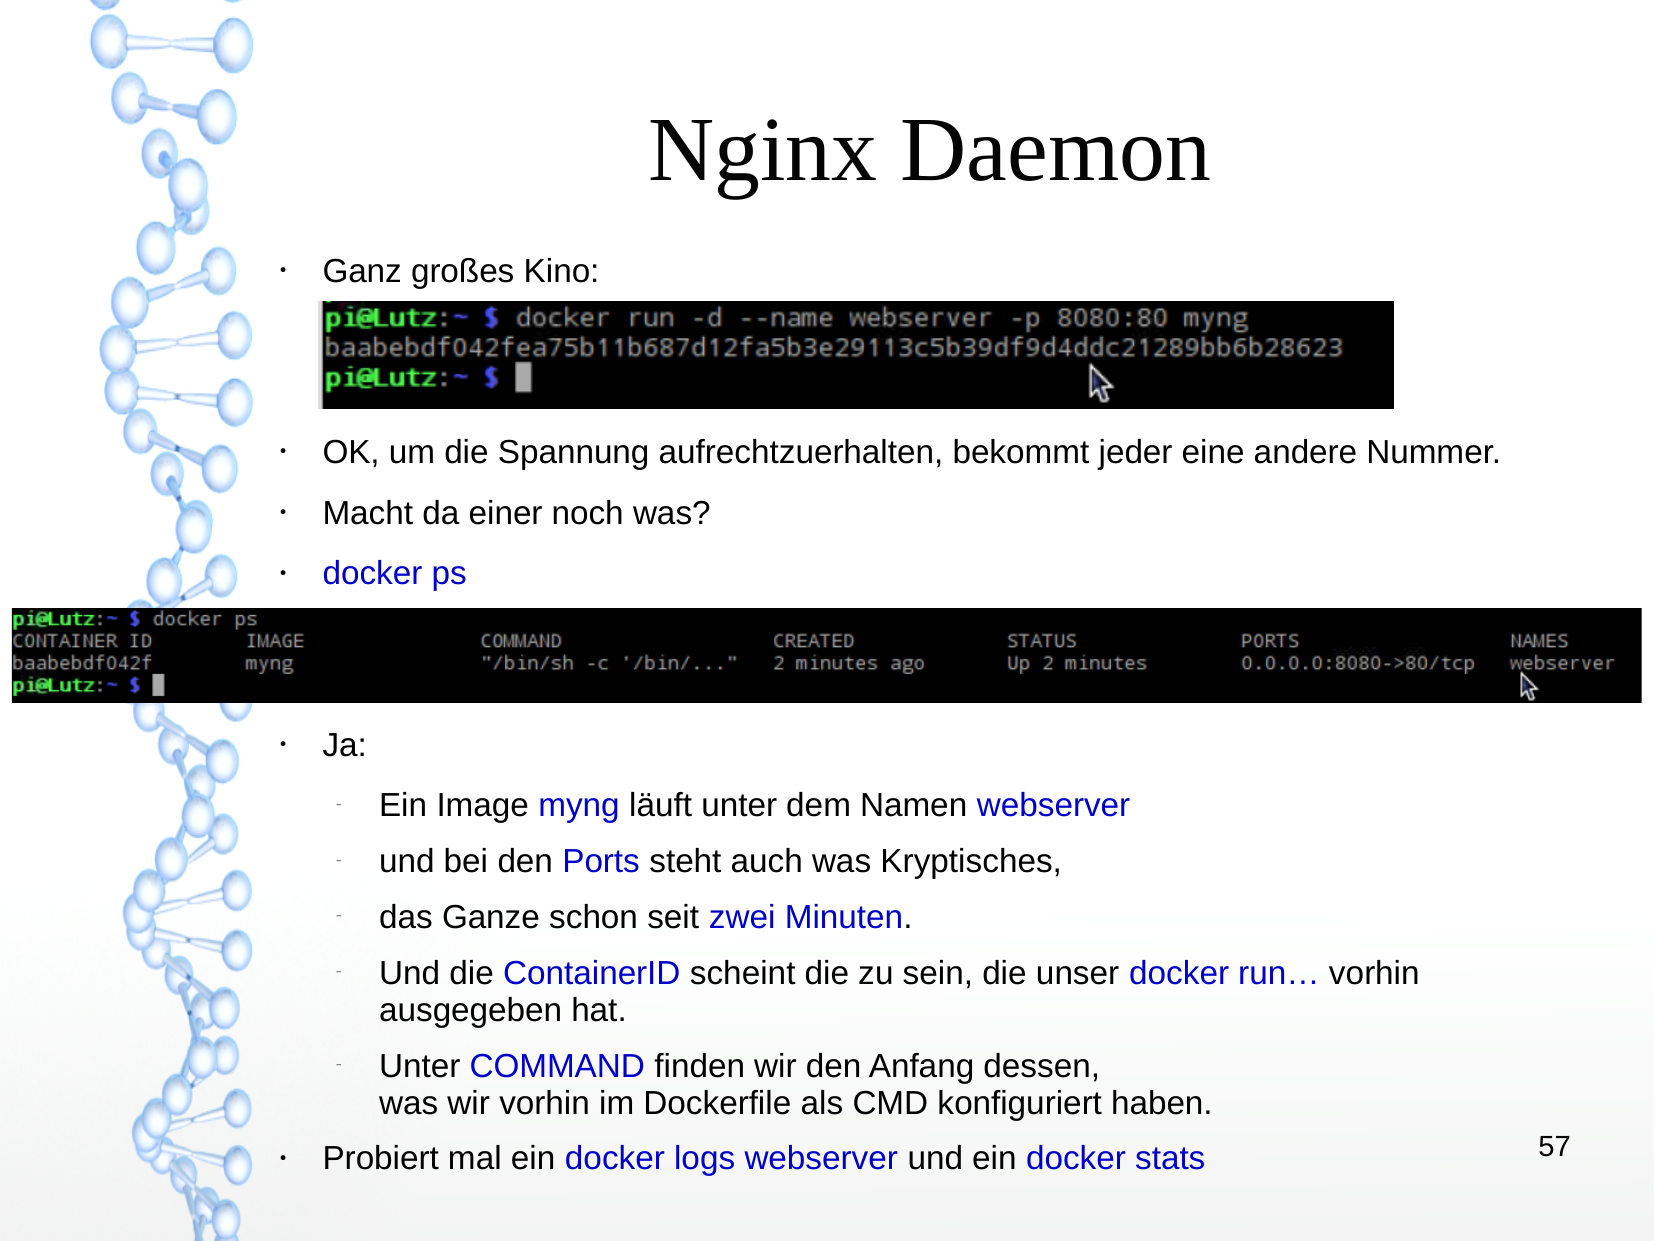

# Nginx Daemon
Ganz großes Kino:
OK, um die Spannung aufrechtzuerhalten, bekommt jeder eine andere Nummer.
Macht da einer noch was?
docker ps
Ja:
Ein Image myng läuft unter dem Namen webserver
und bei den Ports steht auch was Kryptisches,
das Ganze schon seit zwei Minuten.
Und die ContainerID scheint die zu sein, die unser docker run… vorhin ausgegeben hat.
Unter COMMAND finden wir den Anfang dessen,
was wir vorhin im Dockerfile als CMD konfiguriert haben.
Probiert mal ein docker logs webserver und ein docker stats
57